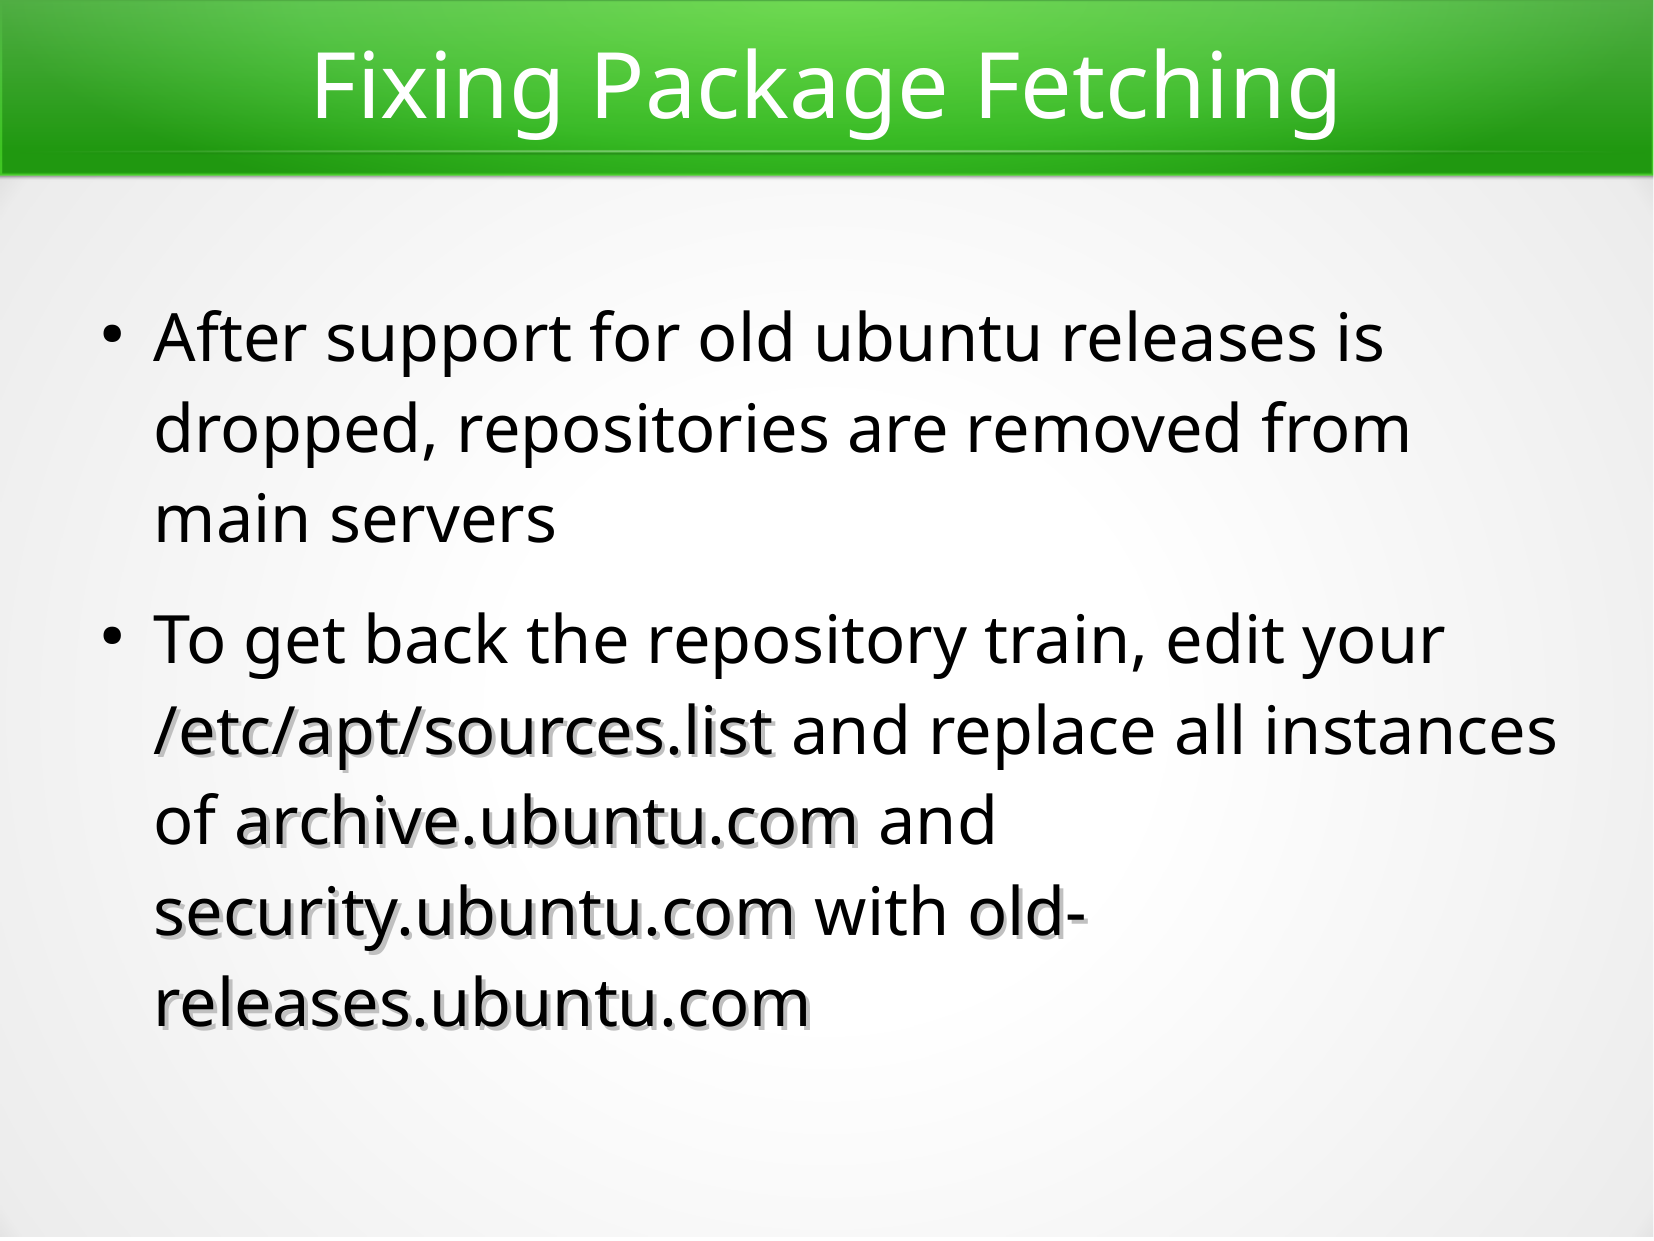

# Fixing Package Fetching
After support for old ubuntu releases is dropped, repositories are removed from main servers
To get back the repository train, edit your /etc/apt/sources.list and replace all instances of archive.ubuntu.com and security.ubuntu.com with old-releases.ubuntu.com